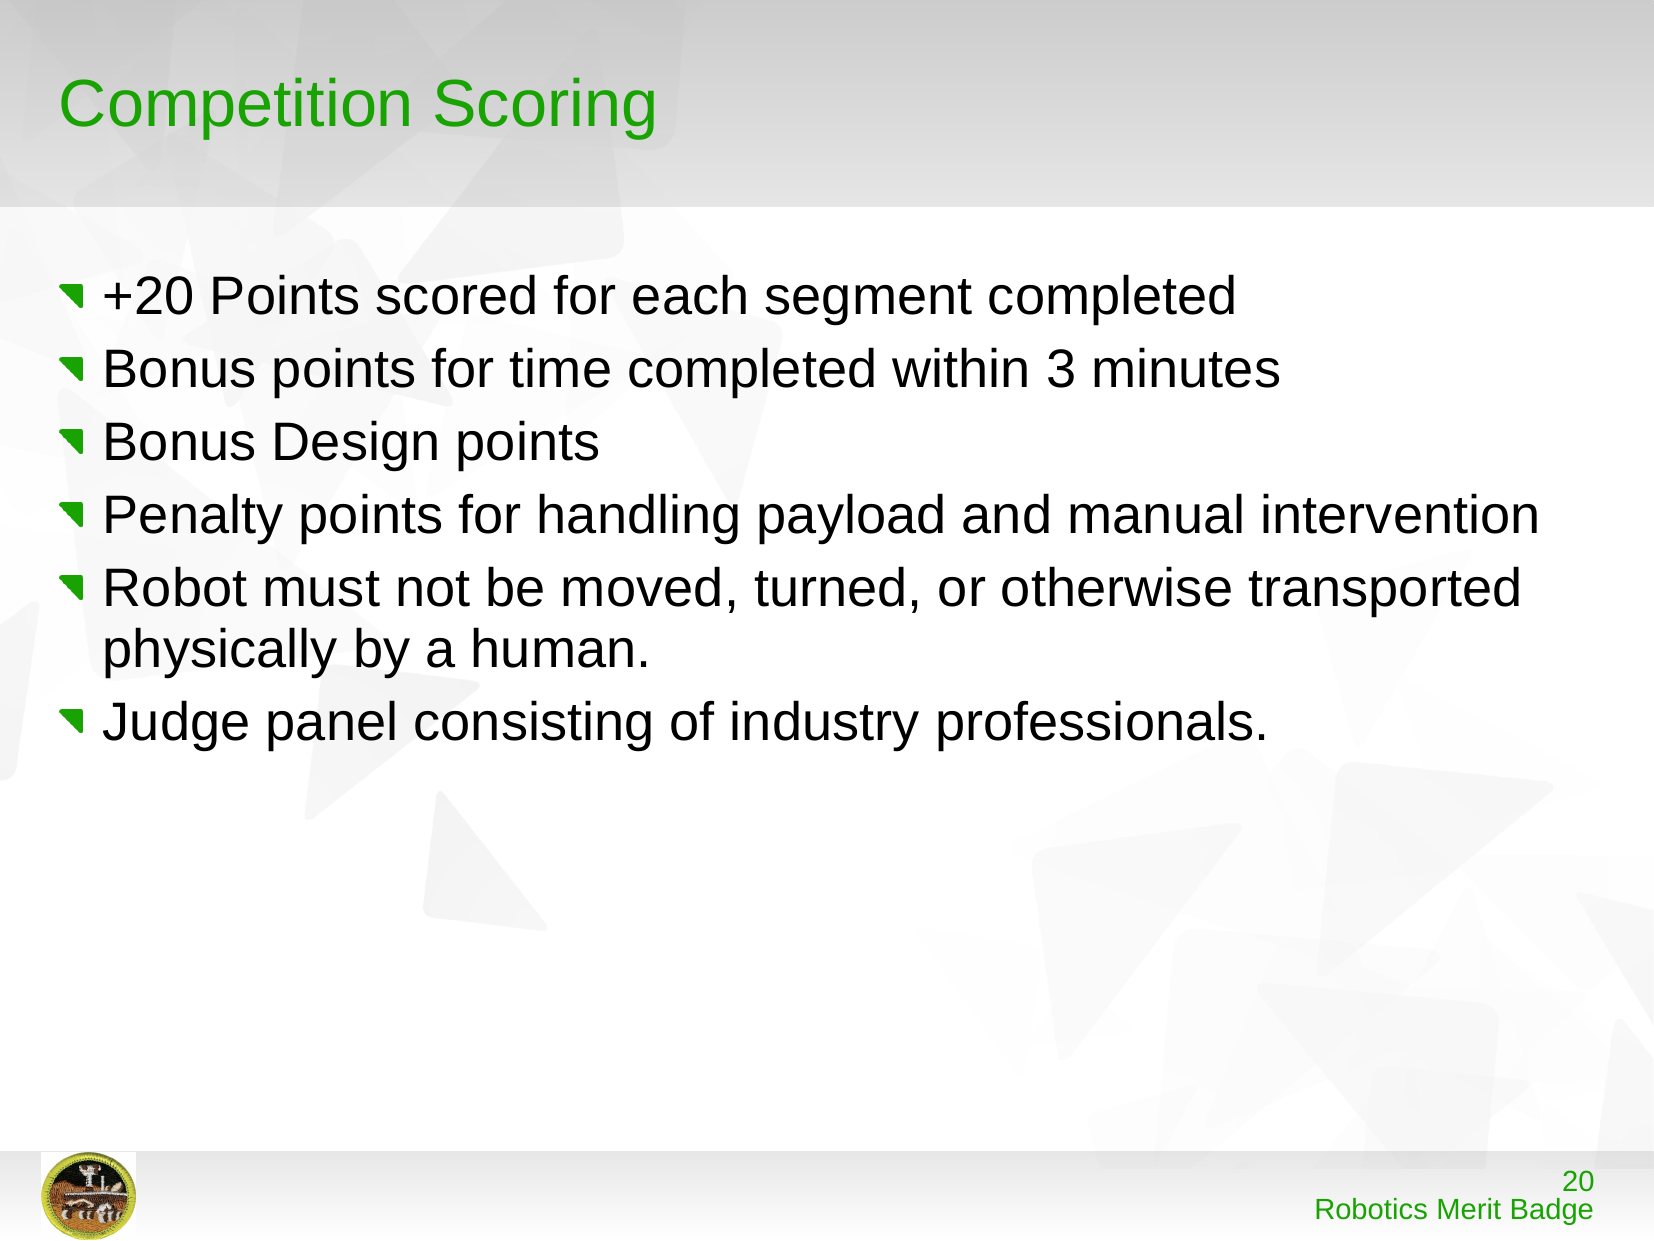

# Competition Scoring
+20 Points scored for each segment completed
Bonus points for time completed within 3 minutes
Bonus Design points
Penalty points for handling payload and manual intervention
Robot must not be moved, turned, or otherwise transported physically by a human.
Judge panel consisting of industry professionals.
20
Robotics Merit Badge